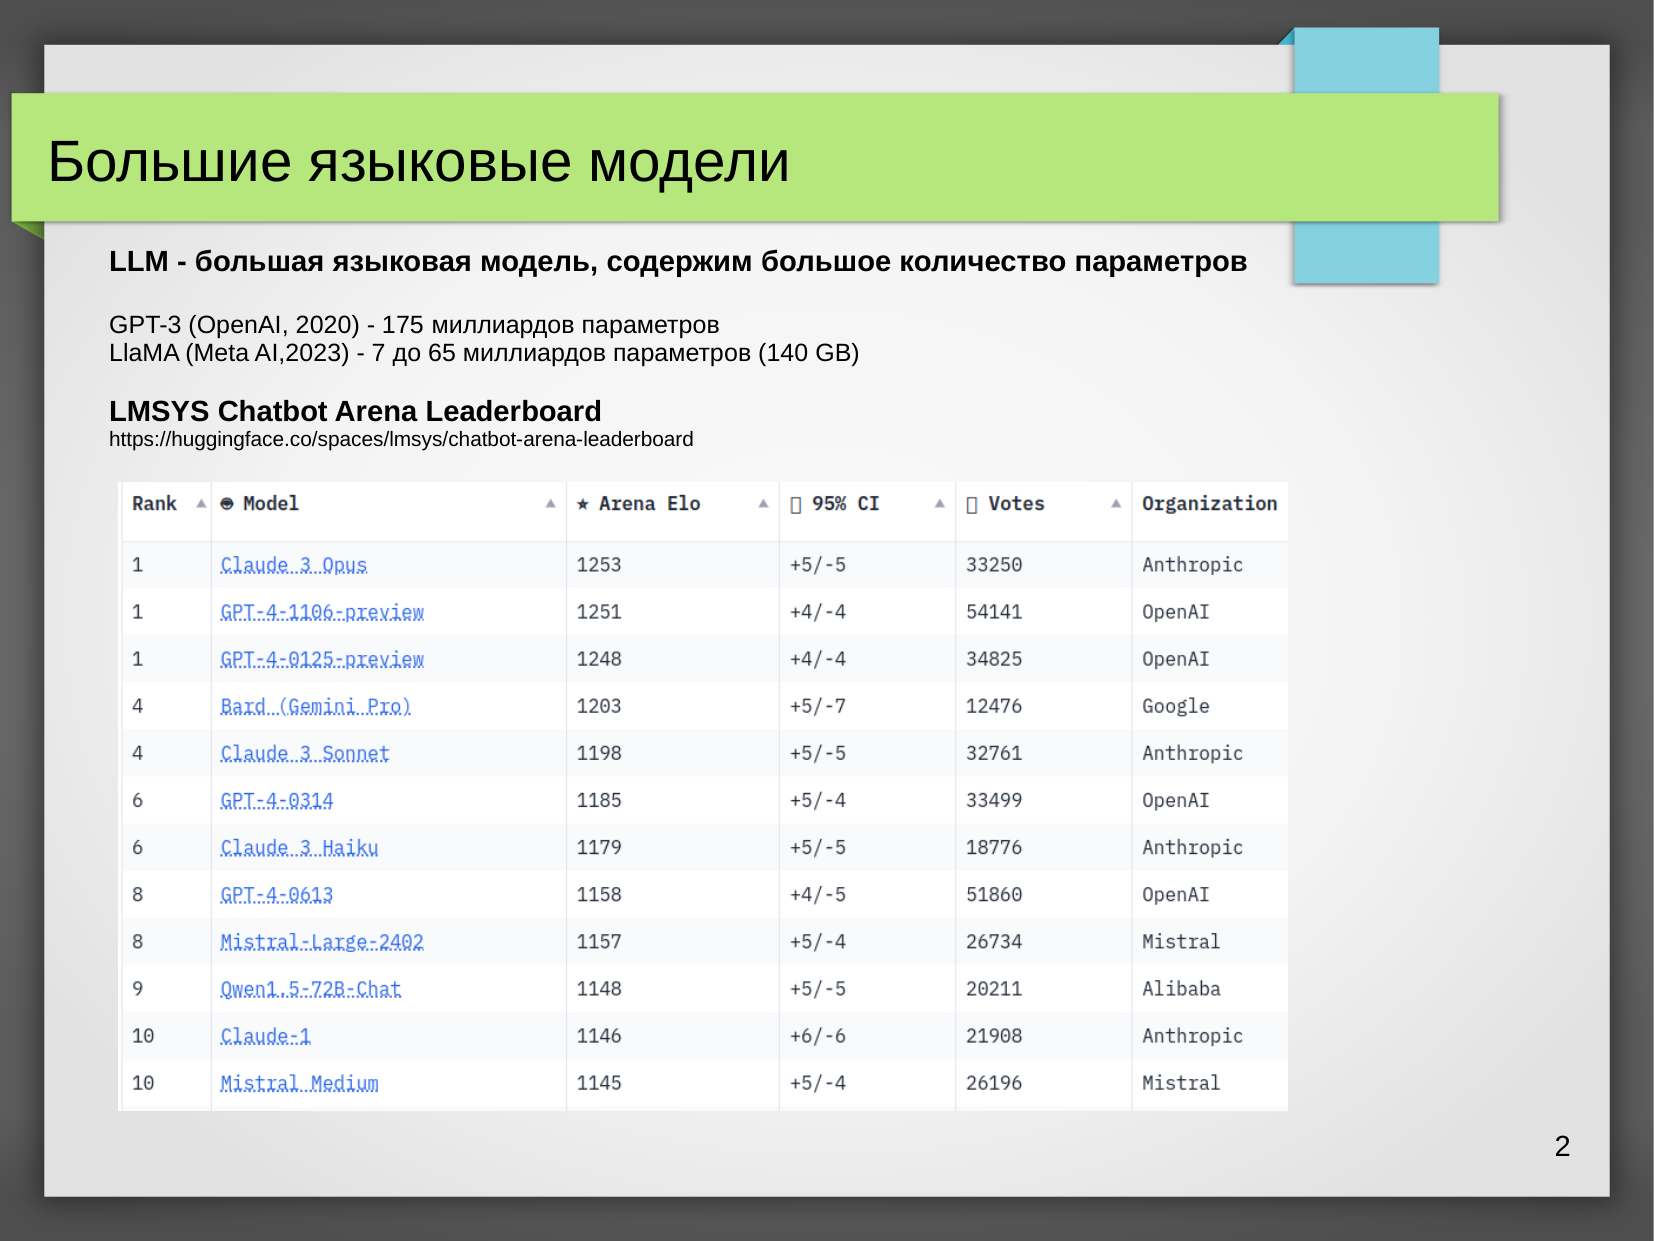

# Большие языковые модели
LLM - большая языковая модель, содержим большое количество параметров
GPT-3 (OpenAI, 2020) - 175 миллиардов параметров
LlaMA (Meta AI,2023) - 7 до 65 миллиардов параметров (140 GB)
LMSYS Chatbot Arena Leaderboard
https://huggingface.co/spaces/lmsys/chatbot-arena-leaderboard
2